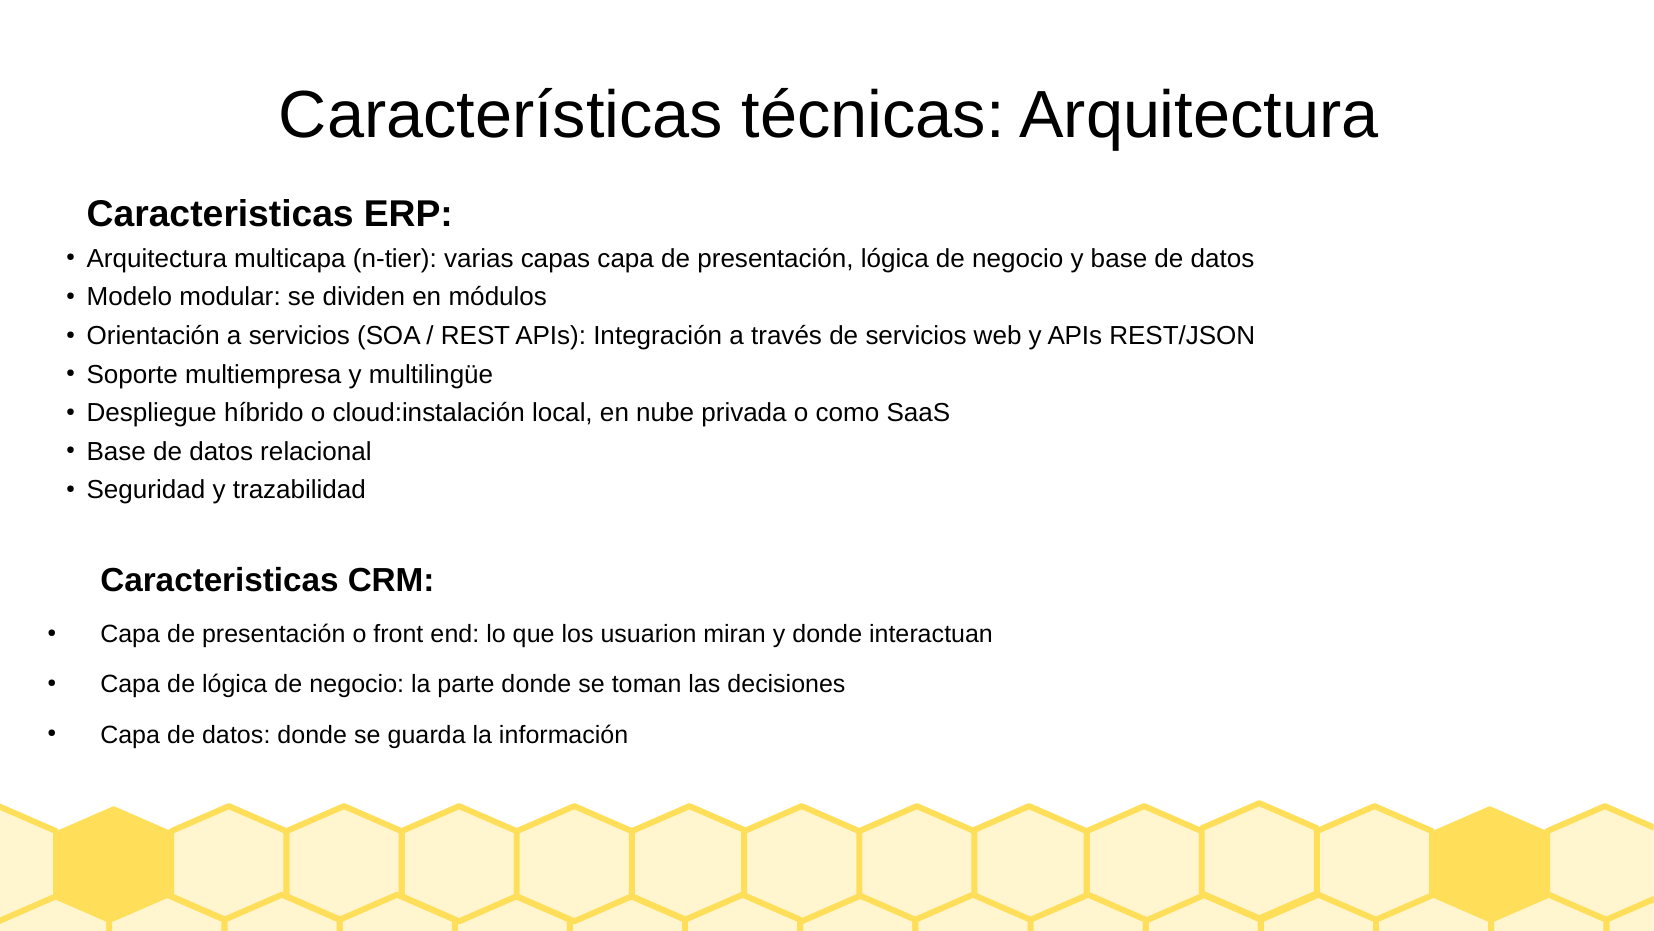

# Características técnicas: Arquitectura
Caracteristicas ERP:
Arquitectura multicapa (n-tier): varias capas capa de presentación, lógica de negocio y base de datos
Modelo modular: se dividen en módulos
Orientación a servicios (SOA / REST APIs): Integración a través de servicios web y APIs REST/JSON
Soporte multiempresa y multilingüe
Despliegue híbrido o cloud:instalación local, en nube privada o como SaaS
Base de datos relacional
Seguridad y trazabilidad
Caracteristicas CRM:
Capa de presentación o front end: lo que los usuarion miran y donde interactuan
Capa de lógica de negocio: la parte donde se toman las decisiones
Capa de datos: donde se guarda la información